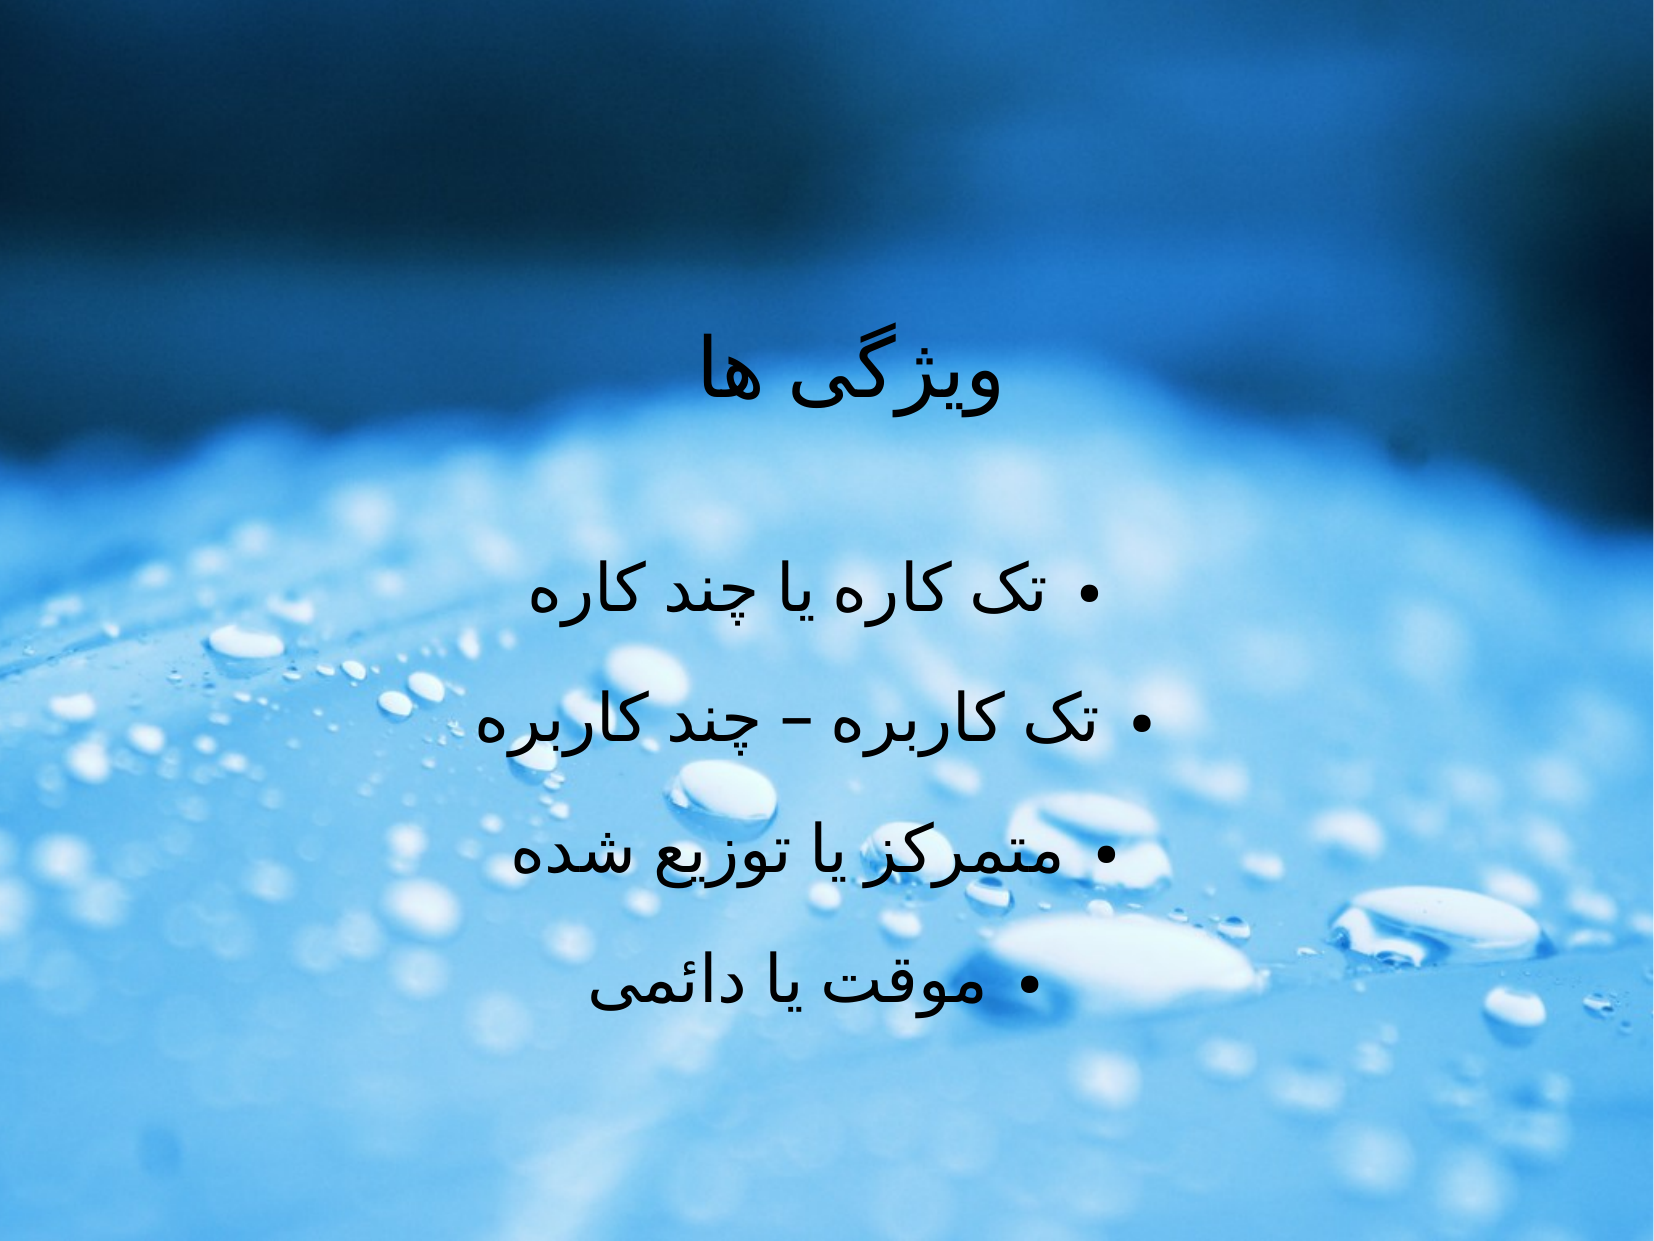

# ویژگی ها
 تک کاره یا چند کاره
 تک کاربره – چند کاربره
 متمرکز یا توزیع شده
 موقت یا دائمی